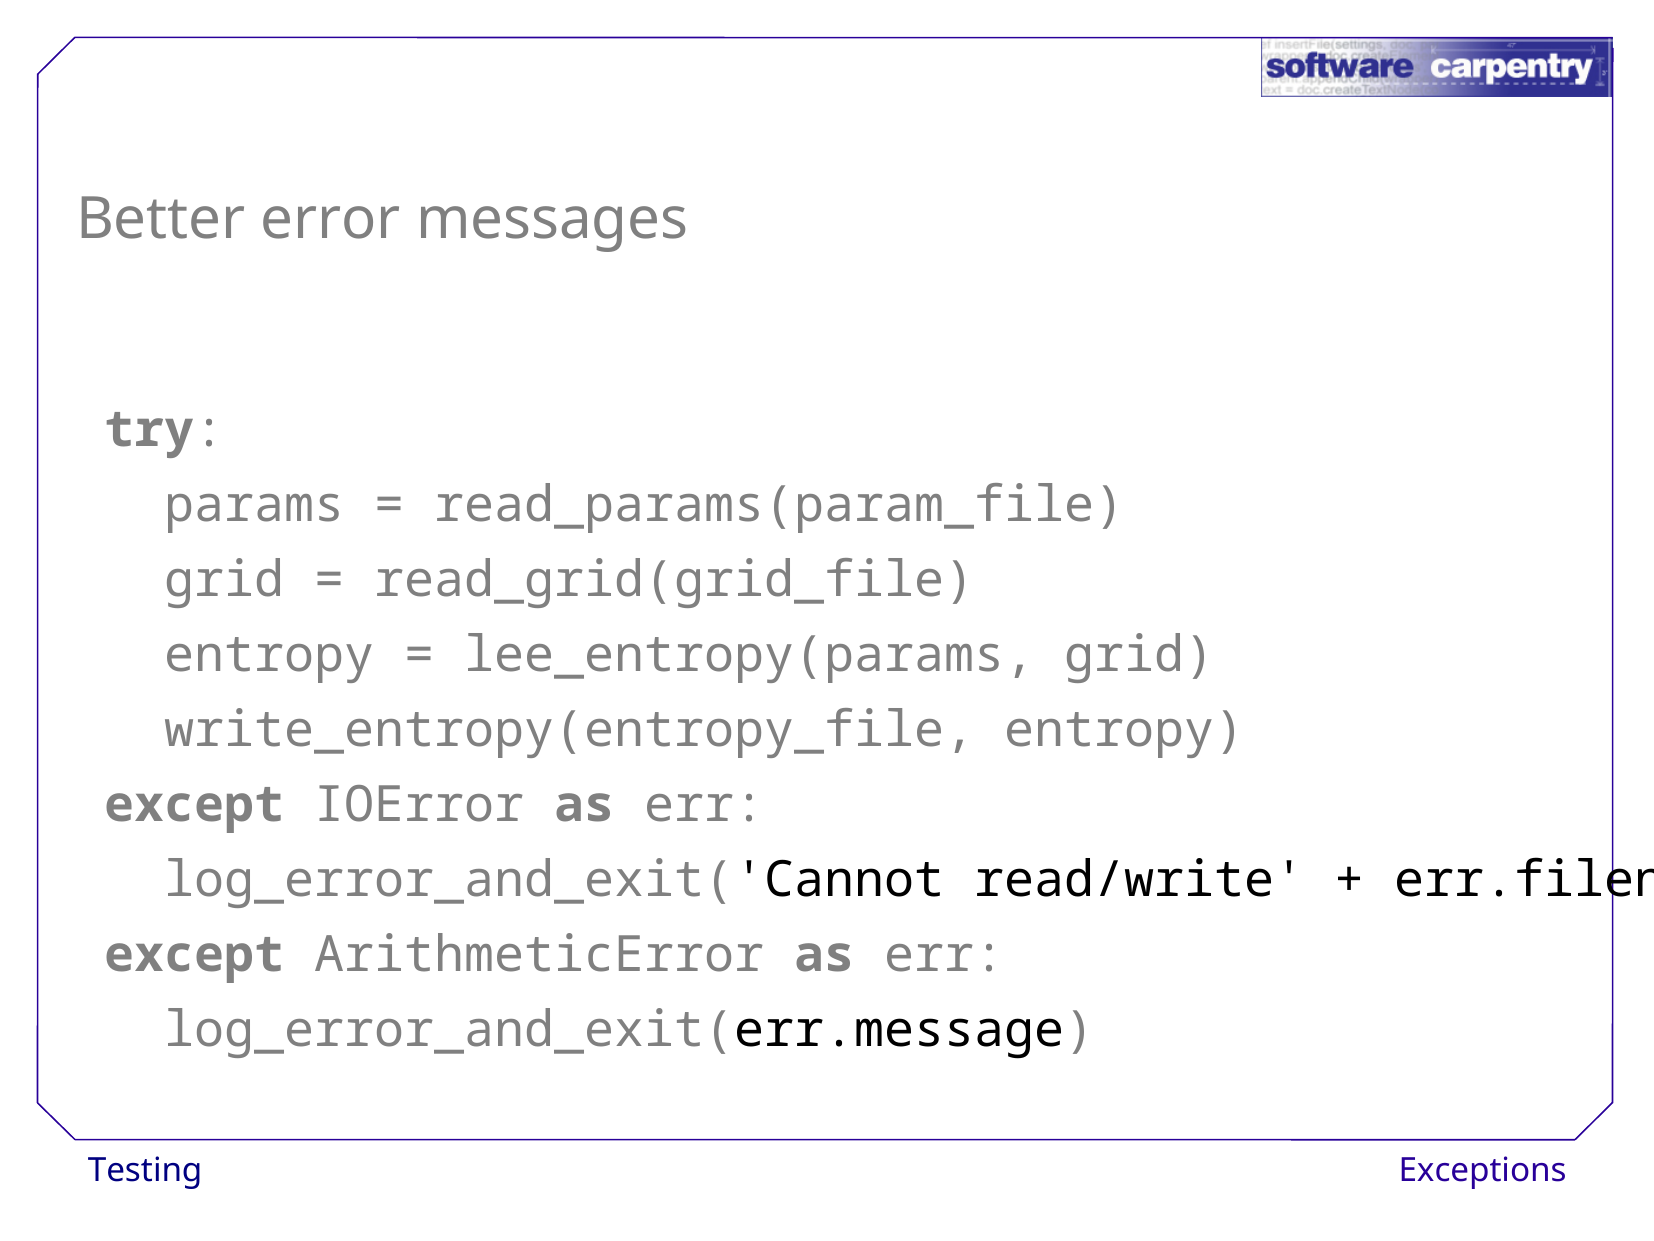

Better error messages
try:
 params = read_params(param_file)
 grid = read_grid(grid_file)
 entropy = lee_entropy(params, grid)
 write_entropy(entropy_file, entropy)
except IOError as err:
 log_error_and_exit('Cannot read/write' + err.filename)
except ArithmeticError as err:
 log_error_and_exit(err.message)